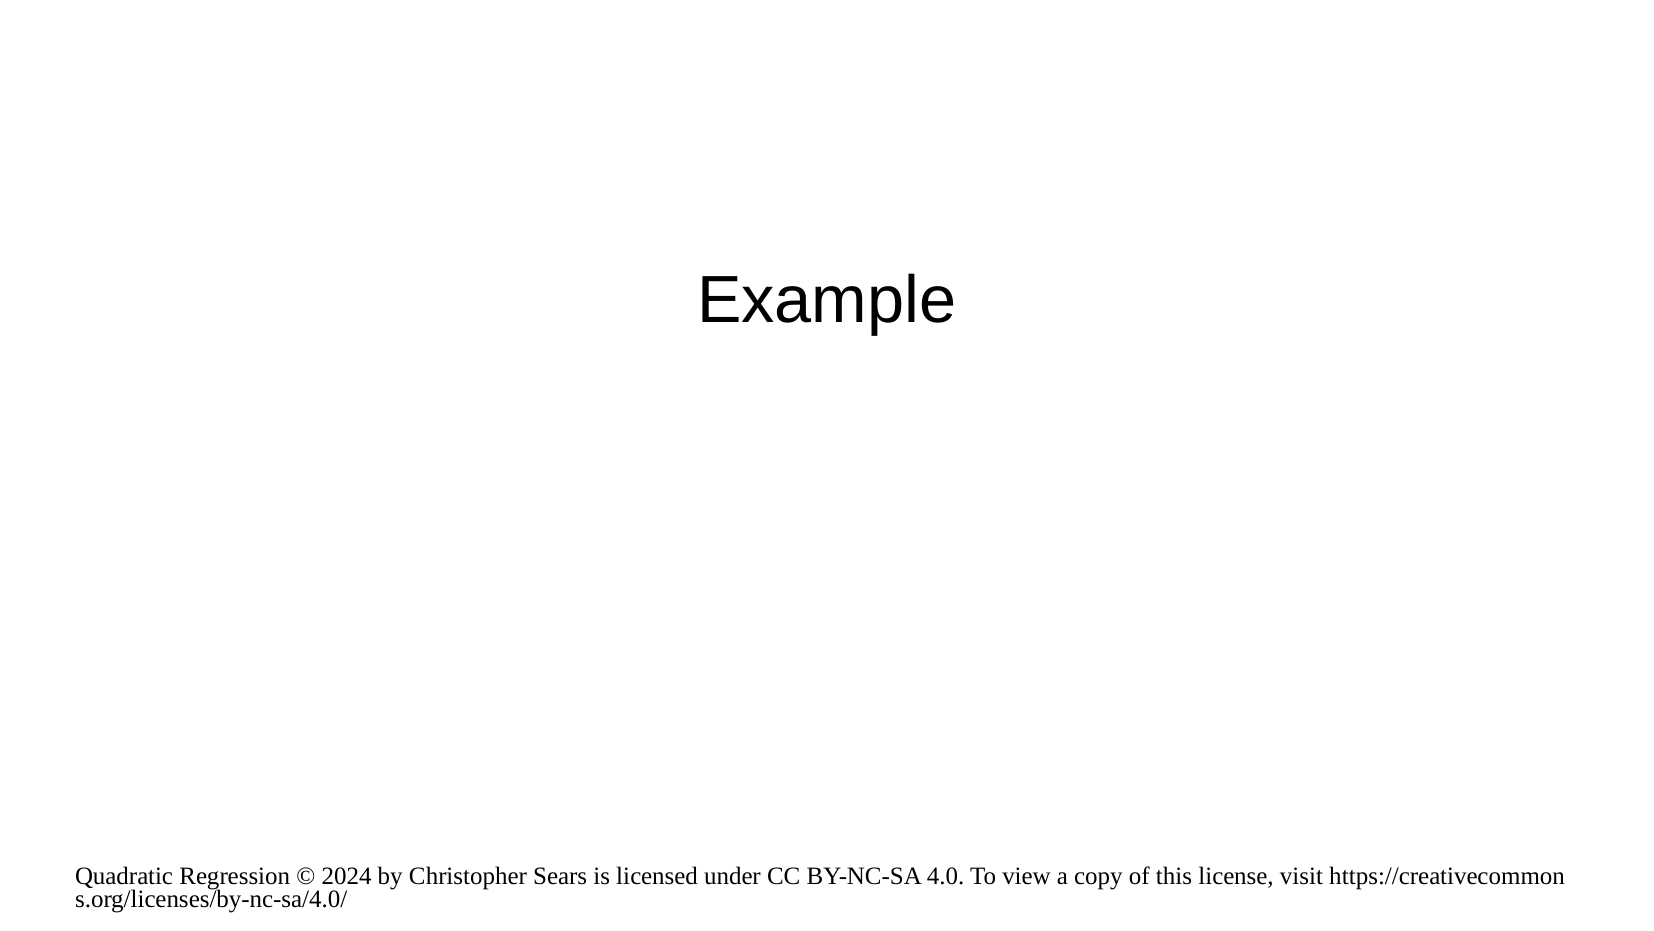

# Example
Quadratic Regression © 2024 by Christopher Sears is licensed under CC BY-NC-SA 4.0. To view a copy of this license, visit https://creativecommons.org/licenses/by-nc-sa/4.0/